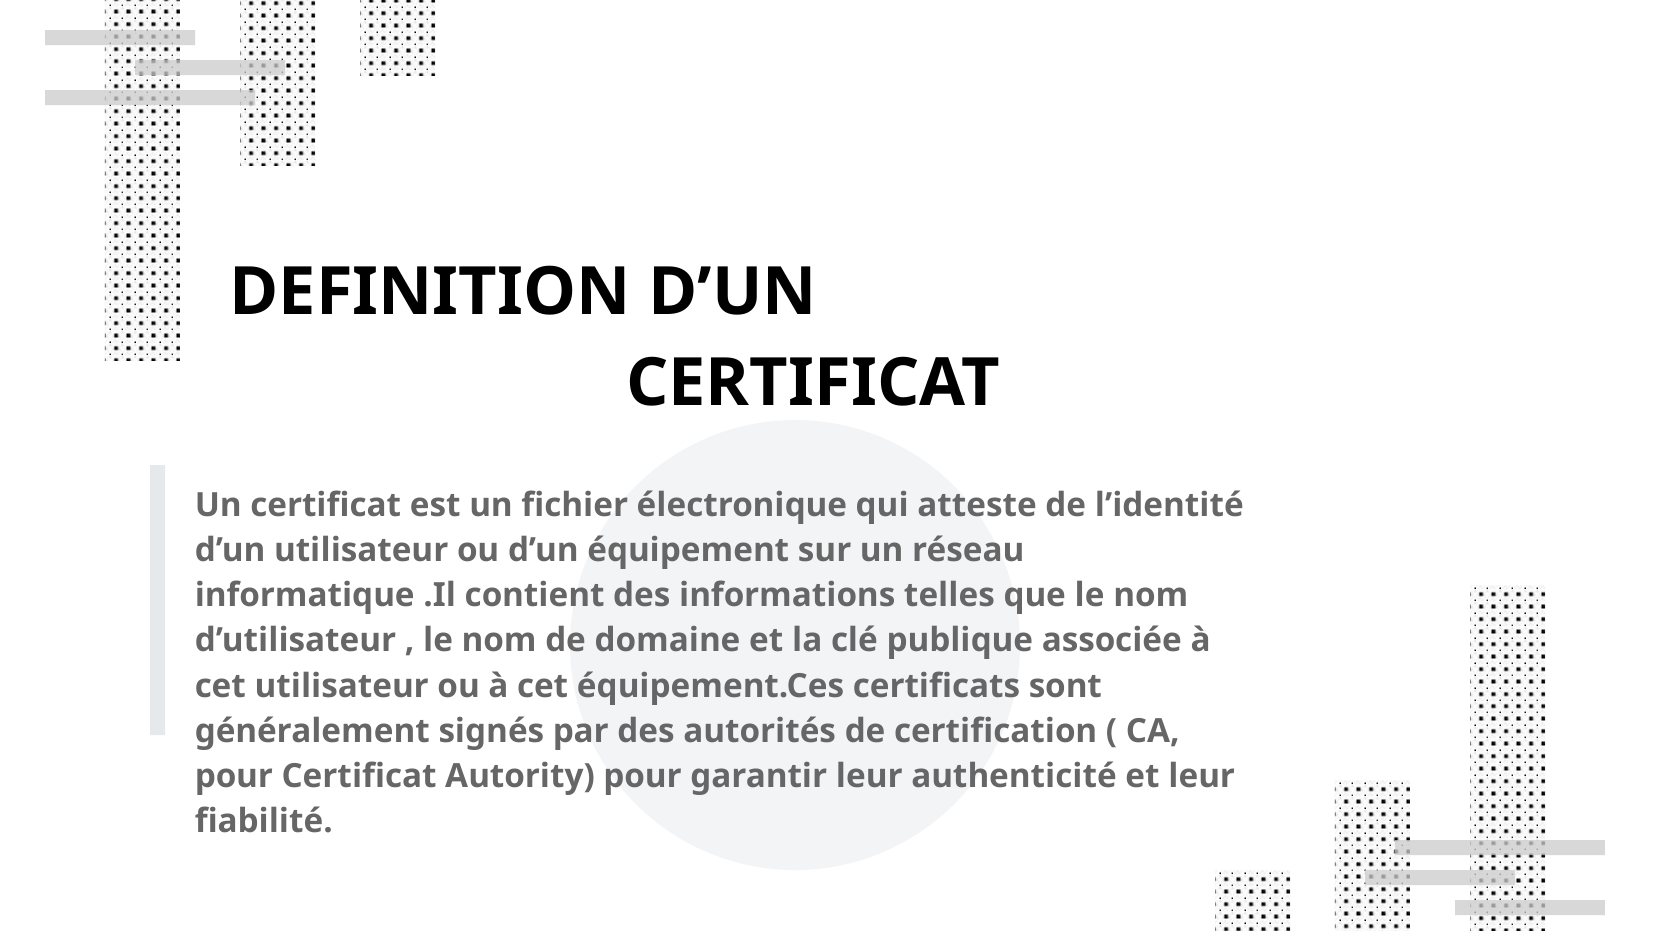

DEFINITION D’UN
 CERTIFICAT
Un certificat est un fichier électronique qui atteste de l’identité d’un utilisateur ou d’un équipement sur un réseau informatique .Il contient des informations telles que le nom d’utilisateur , le nom de domaine et la clé publique associée à cet utilisateur ou à cet équipement.Ces certificats sont généralement signés par des autorités de certification ( CA, pour Certificat Autority) pour garantir leur authenticité et leur fiabilité.